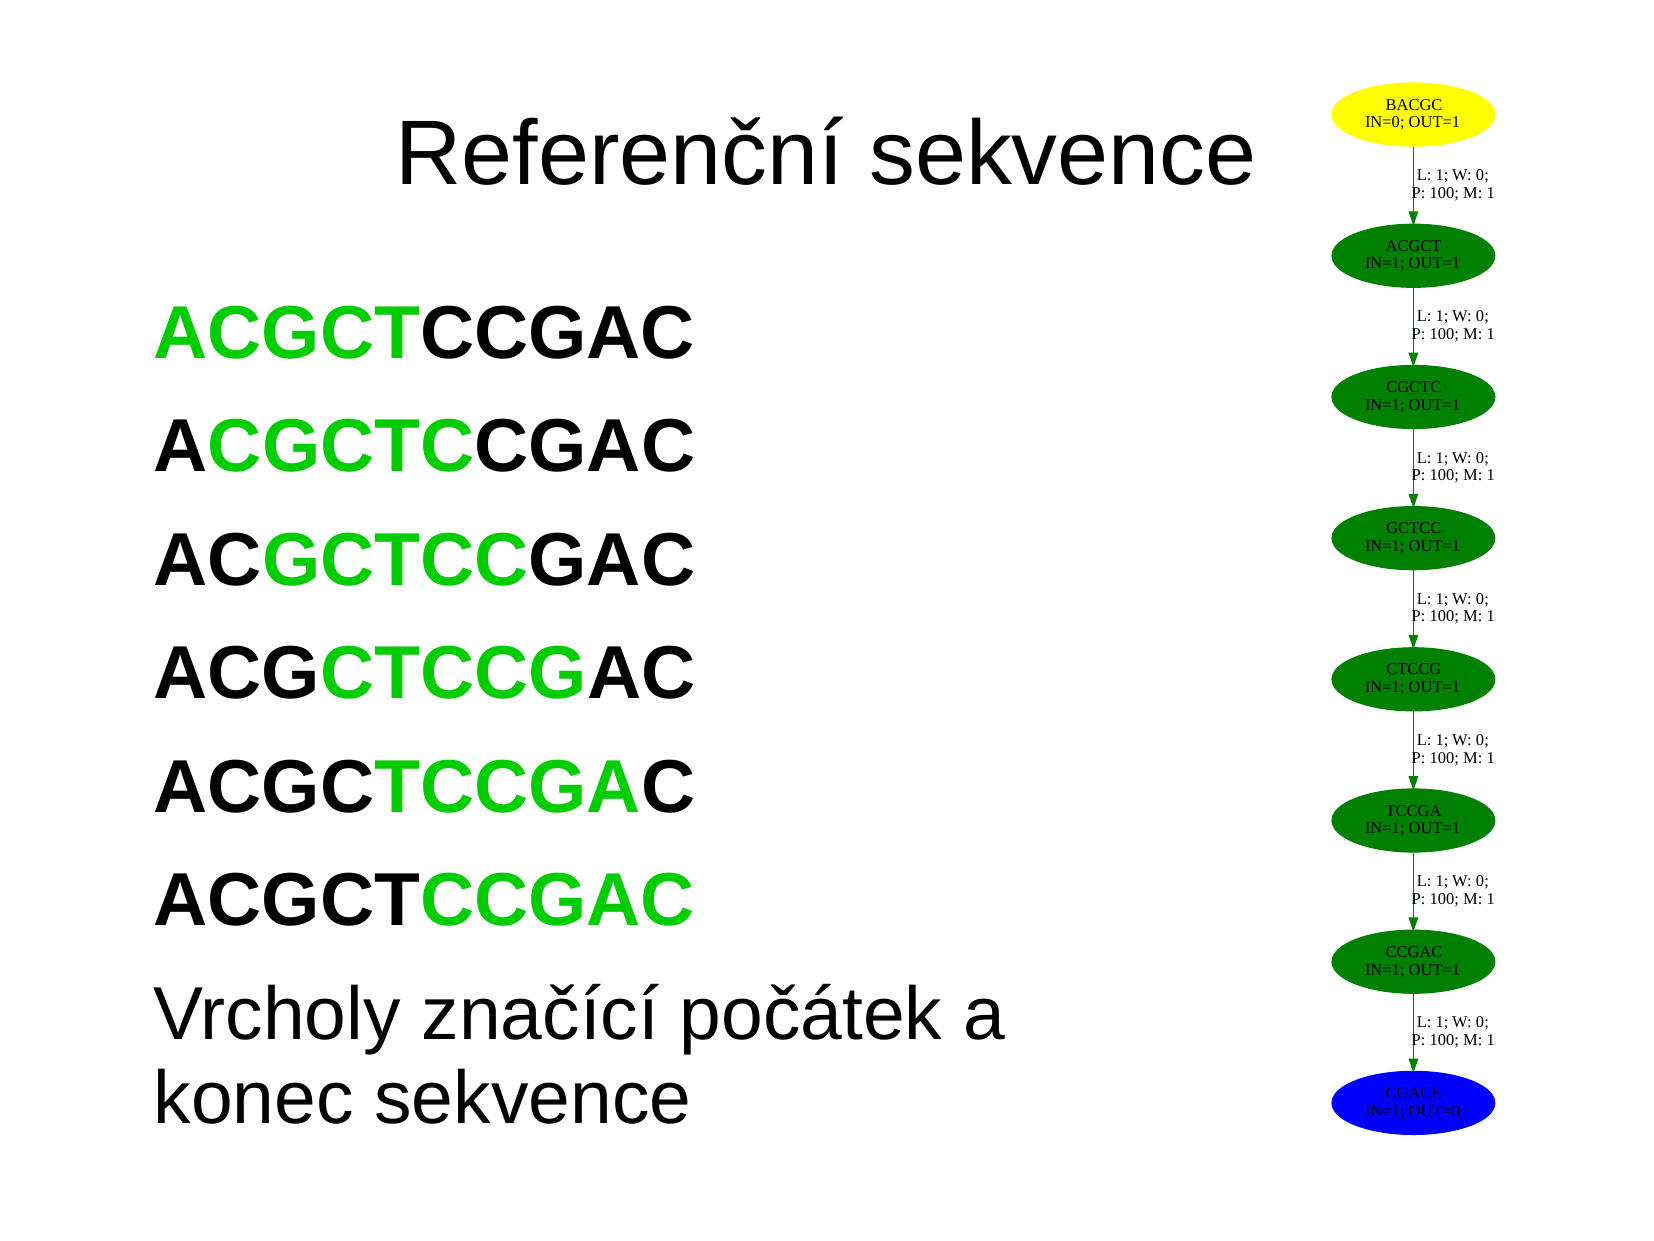

# Referenční sekvence
ACGCTCCGAC
ACGCTCCGAC
ACGCTCCGAC
ACGCTCCGAC
ACGCTCCGAC
ACGCTCCGAC
Vrcholy značící počátek a konec sekvence